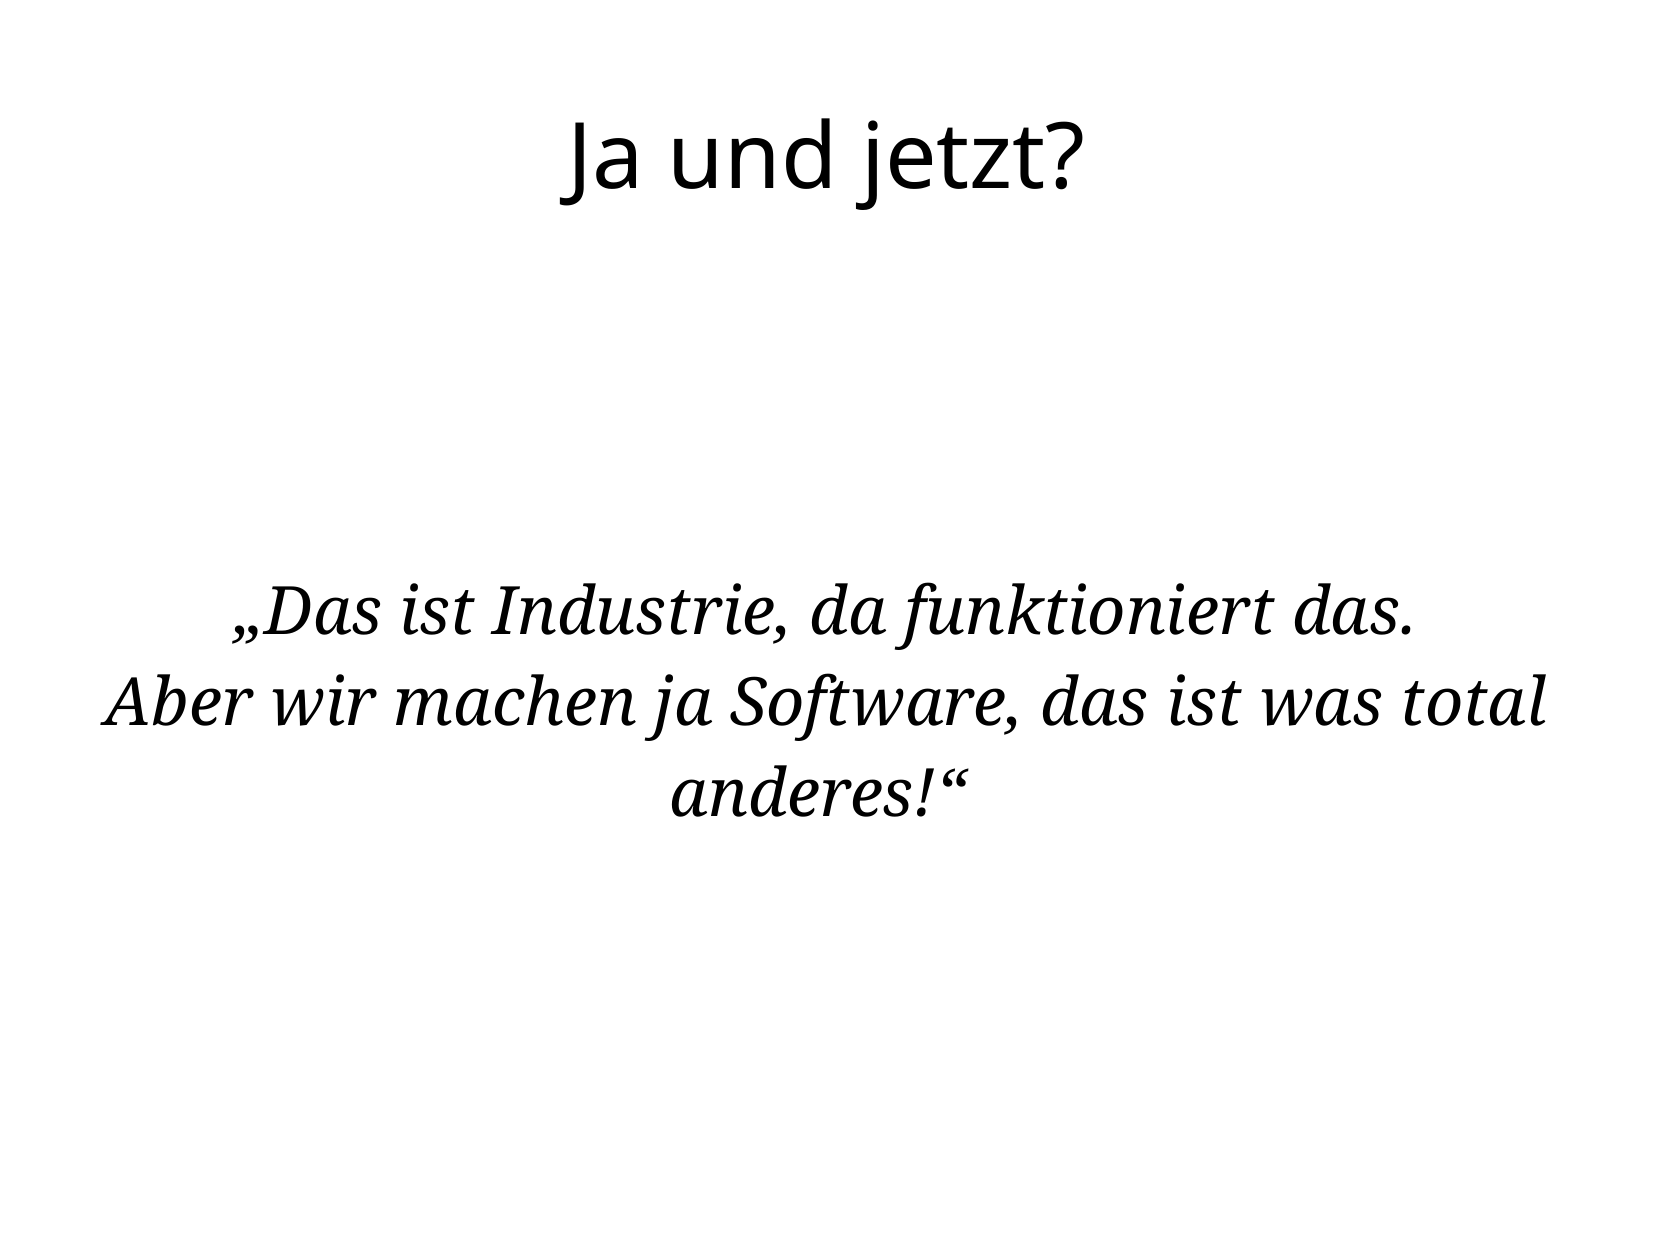

# Ja und jetzt?
„Das ist Industrie, da funktioniert das.
Aber wir machen ja Software, das ist was total anderes!“